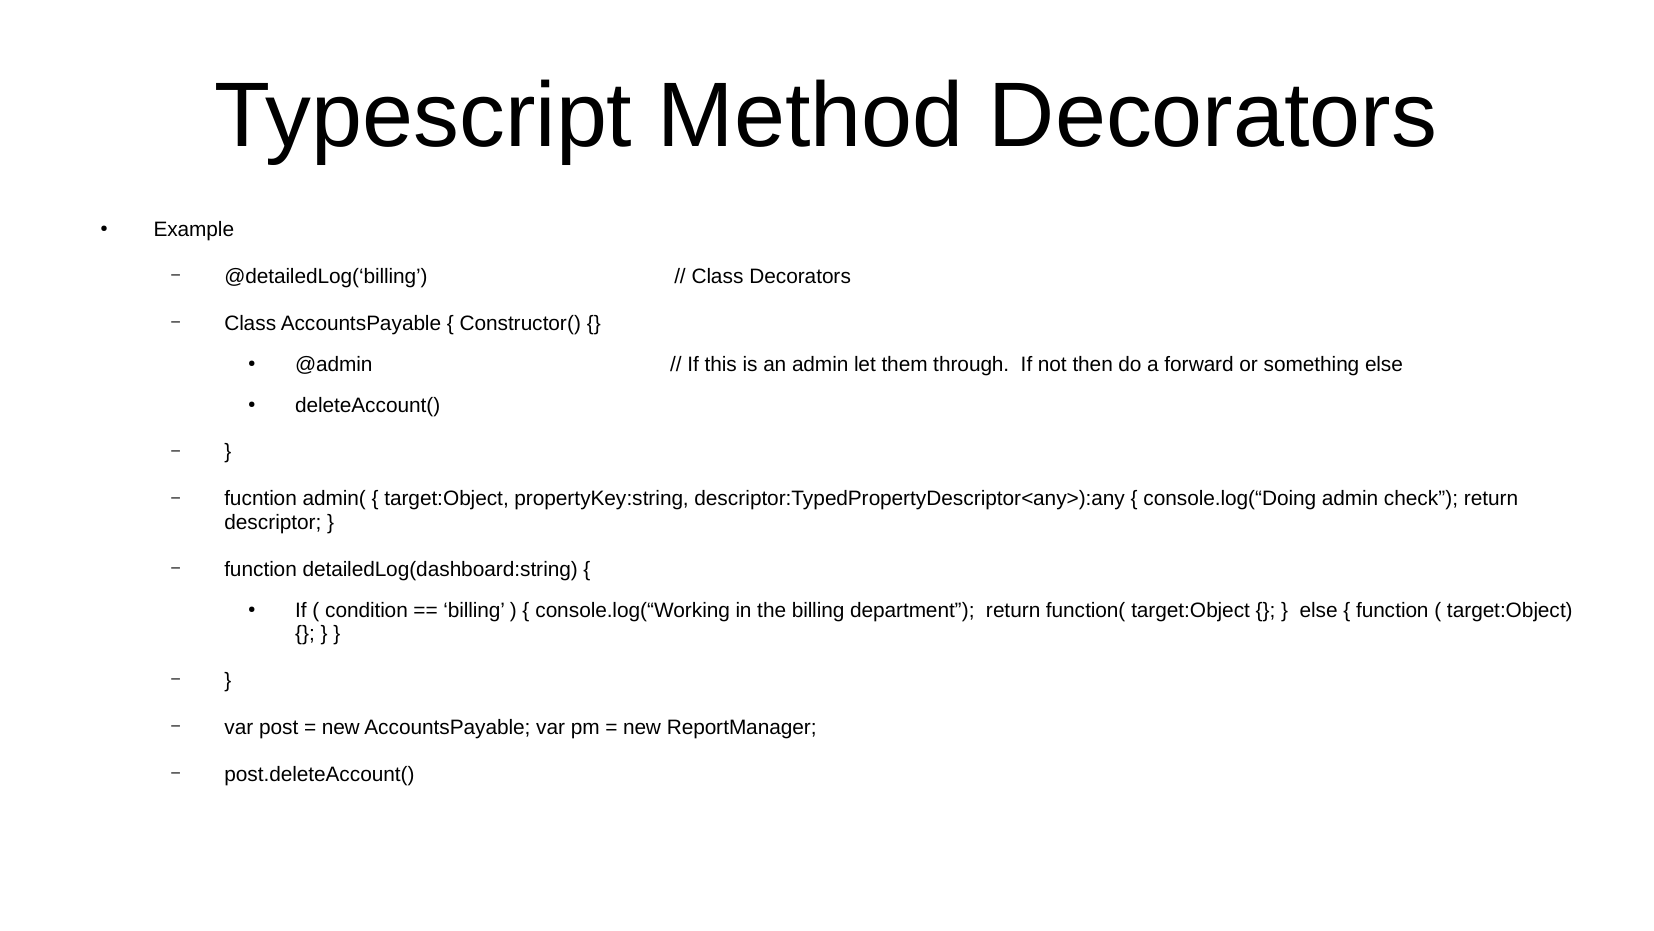

# Typescript Method Decorators
Example
@detailedLog(‘billing’) 			// Class Decorators
Class AccountsPayable { Constructor() {}
@admin 				// If this is an admin let them through. If not then do a forward or something else
deleteAccount()
}
fucntion admin( { target:Object, propertyKey:string, descriptor:TypedPropertyDescriptor<any>):any { console.log(“Doing admin check”); return descriptor; }
function detailedLog(dashboard:string) {
If ( condition == ‘billing’ ) { console.log(“Working in the billing department”); return function( target:Object {}; } else { function ( target:Object) {}; } }
}
var post = new AccountsPayable; var pm = new ReportManager;
post.deleteAccount()